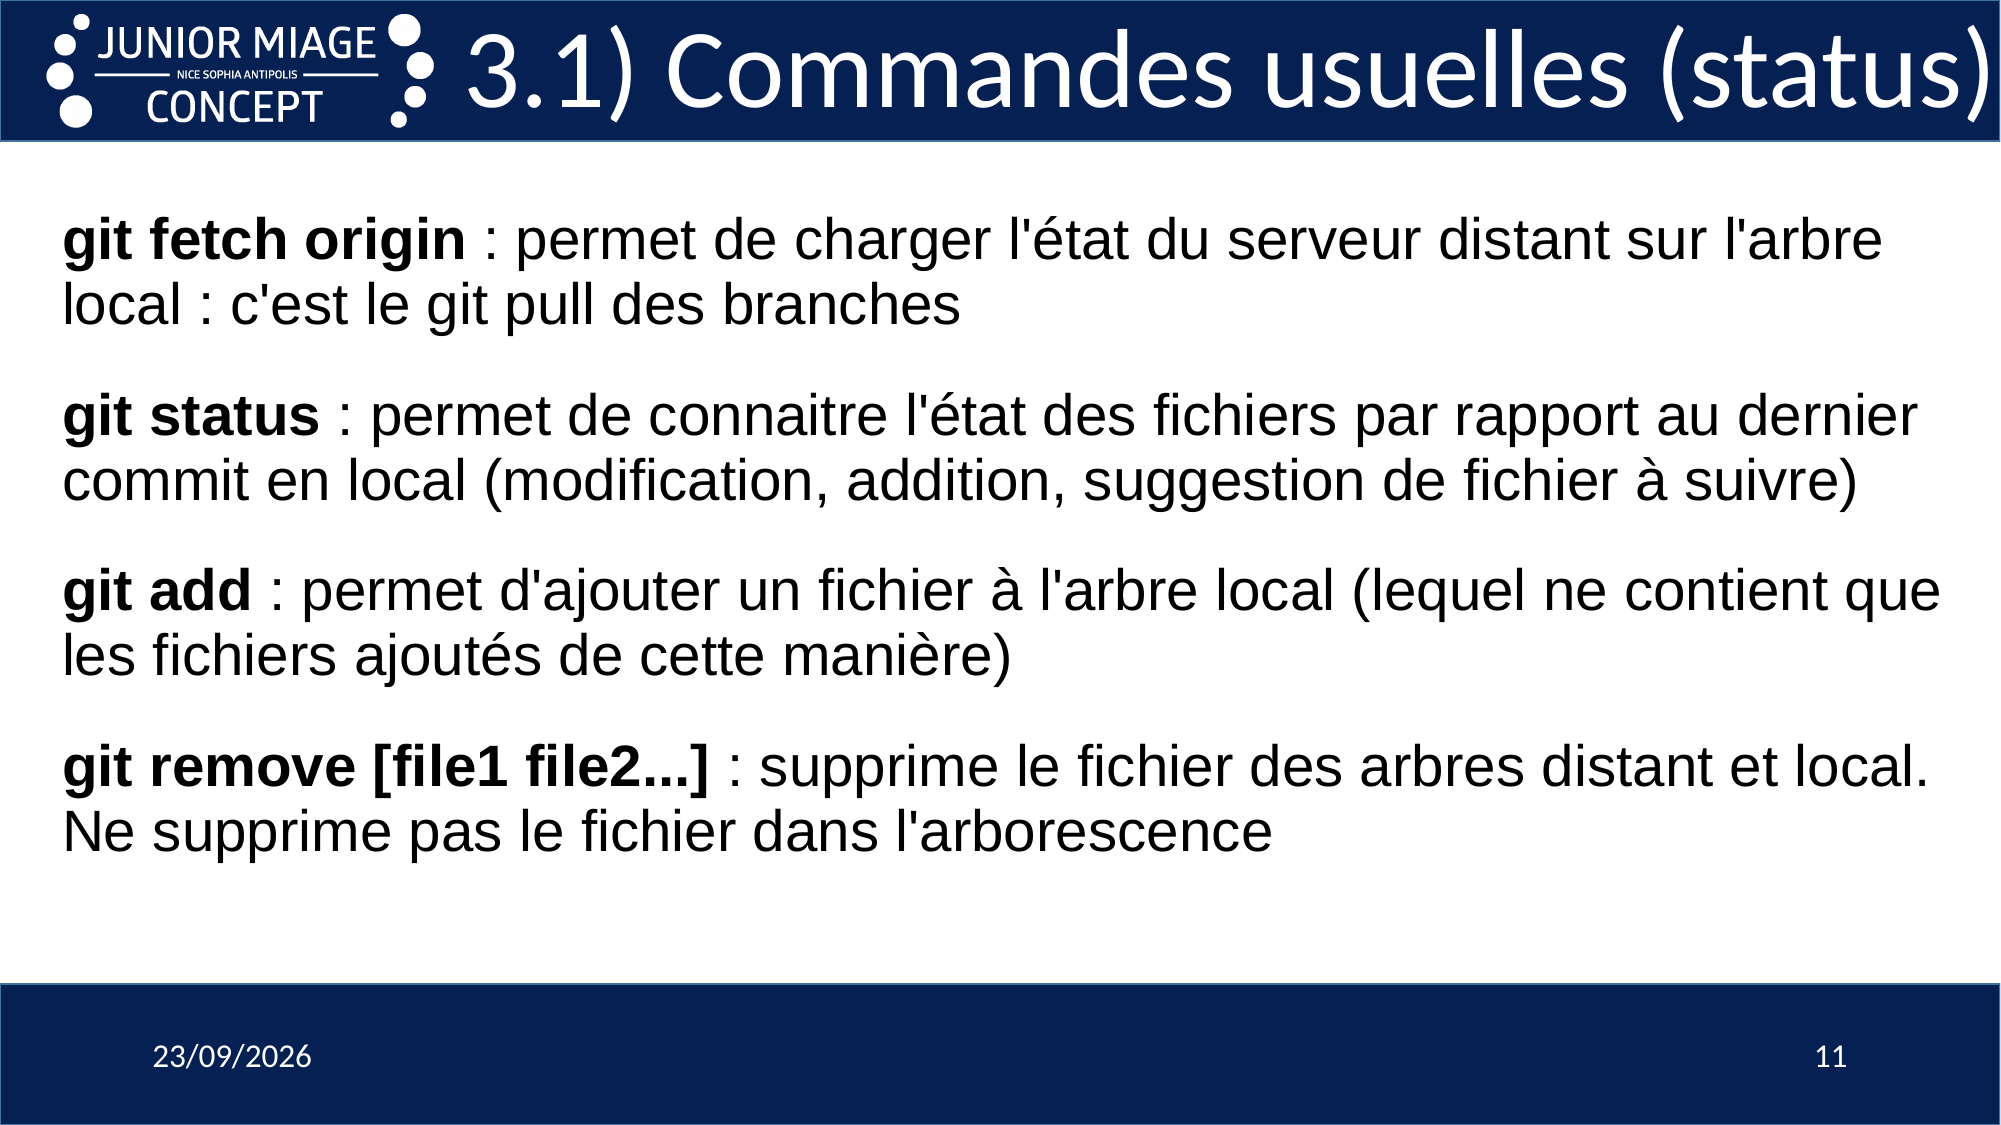

3.1) Commandes usuelles (status)
git fetch origin : permet de charger l'état du serveur distant sur l'arbre local : c'est le git pull des branches
git status : permet de connaitre l'état des fichiers par rapport au dernier commit en local (modification, addition, suggestion de fichier à suivre)
git add : permet d'ajouter un fichier à l'arbre local (lequel ne contient que les fichiers ajoutés de cette manière)
git remove [file1 file2...] : supprime le fichier des arbres distant et local. Ne supprime pas le fichier dans l'arborescence
#